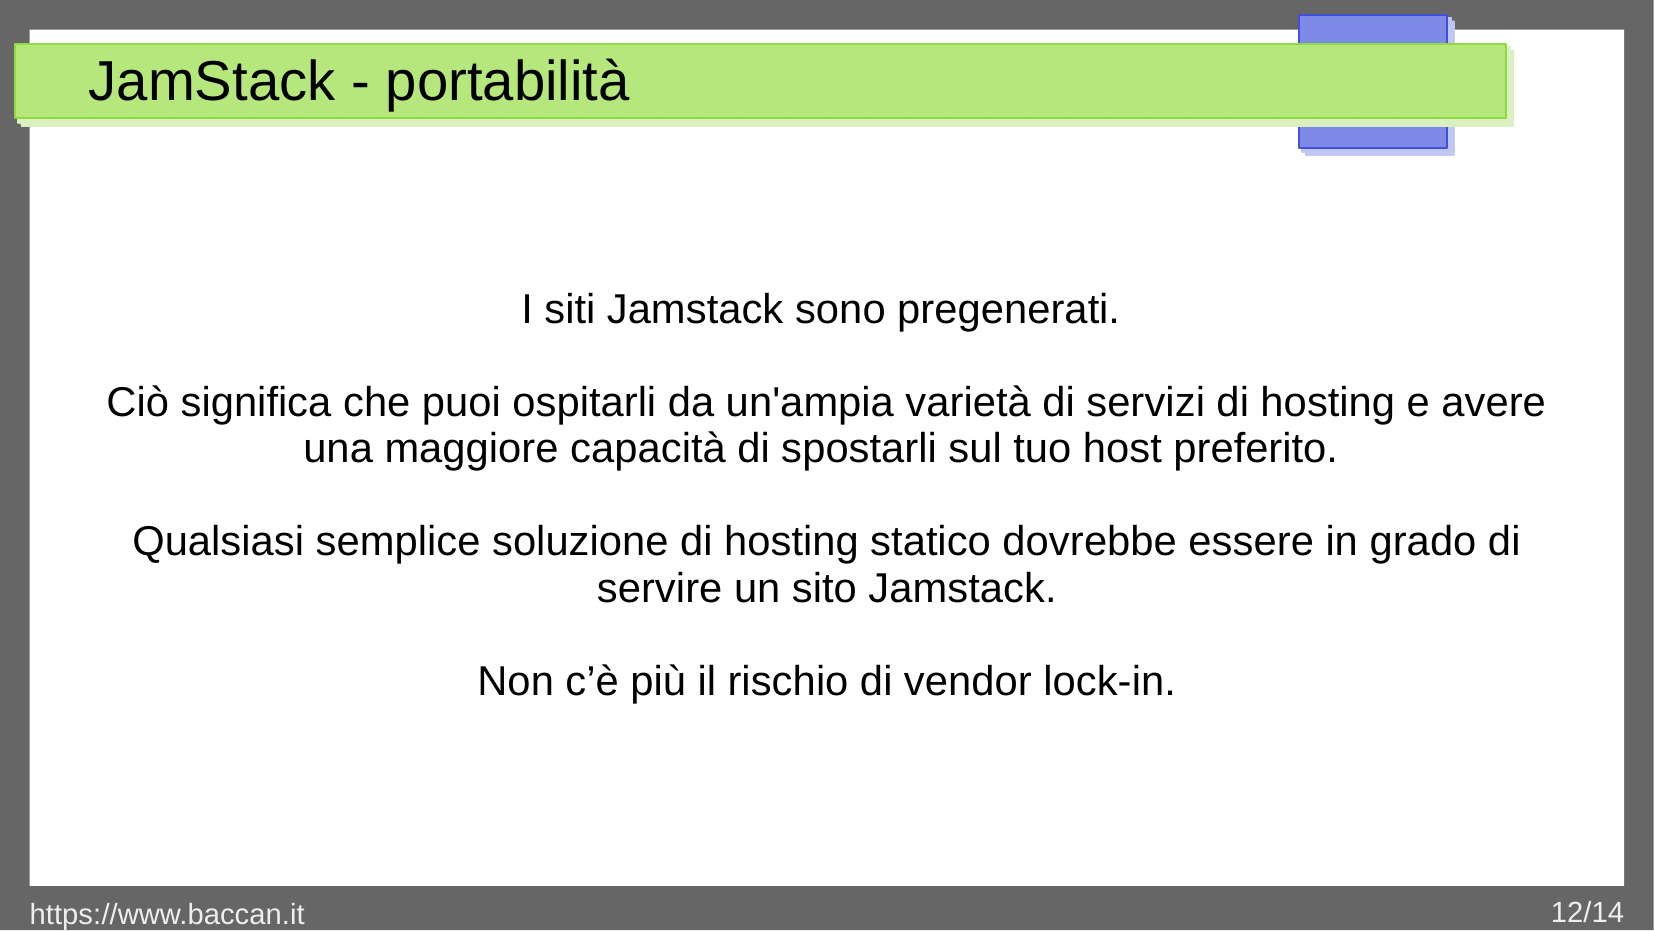

# JamStack - portabilità
I siti Jamstack sono pregenerati.
Ciò significa che puoi ospitarli da un'ampia varietà di servizi di hosting e avere una maggiore capacità di spostarli sul tuo host preferito.
Qualsiasi semplice soluzione di hosting statico dovrebbe essere in grado di servire un sito Jamstack.
Non c’è più il rischio di vendor lock-in.
12
https://www.baccan.it